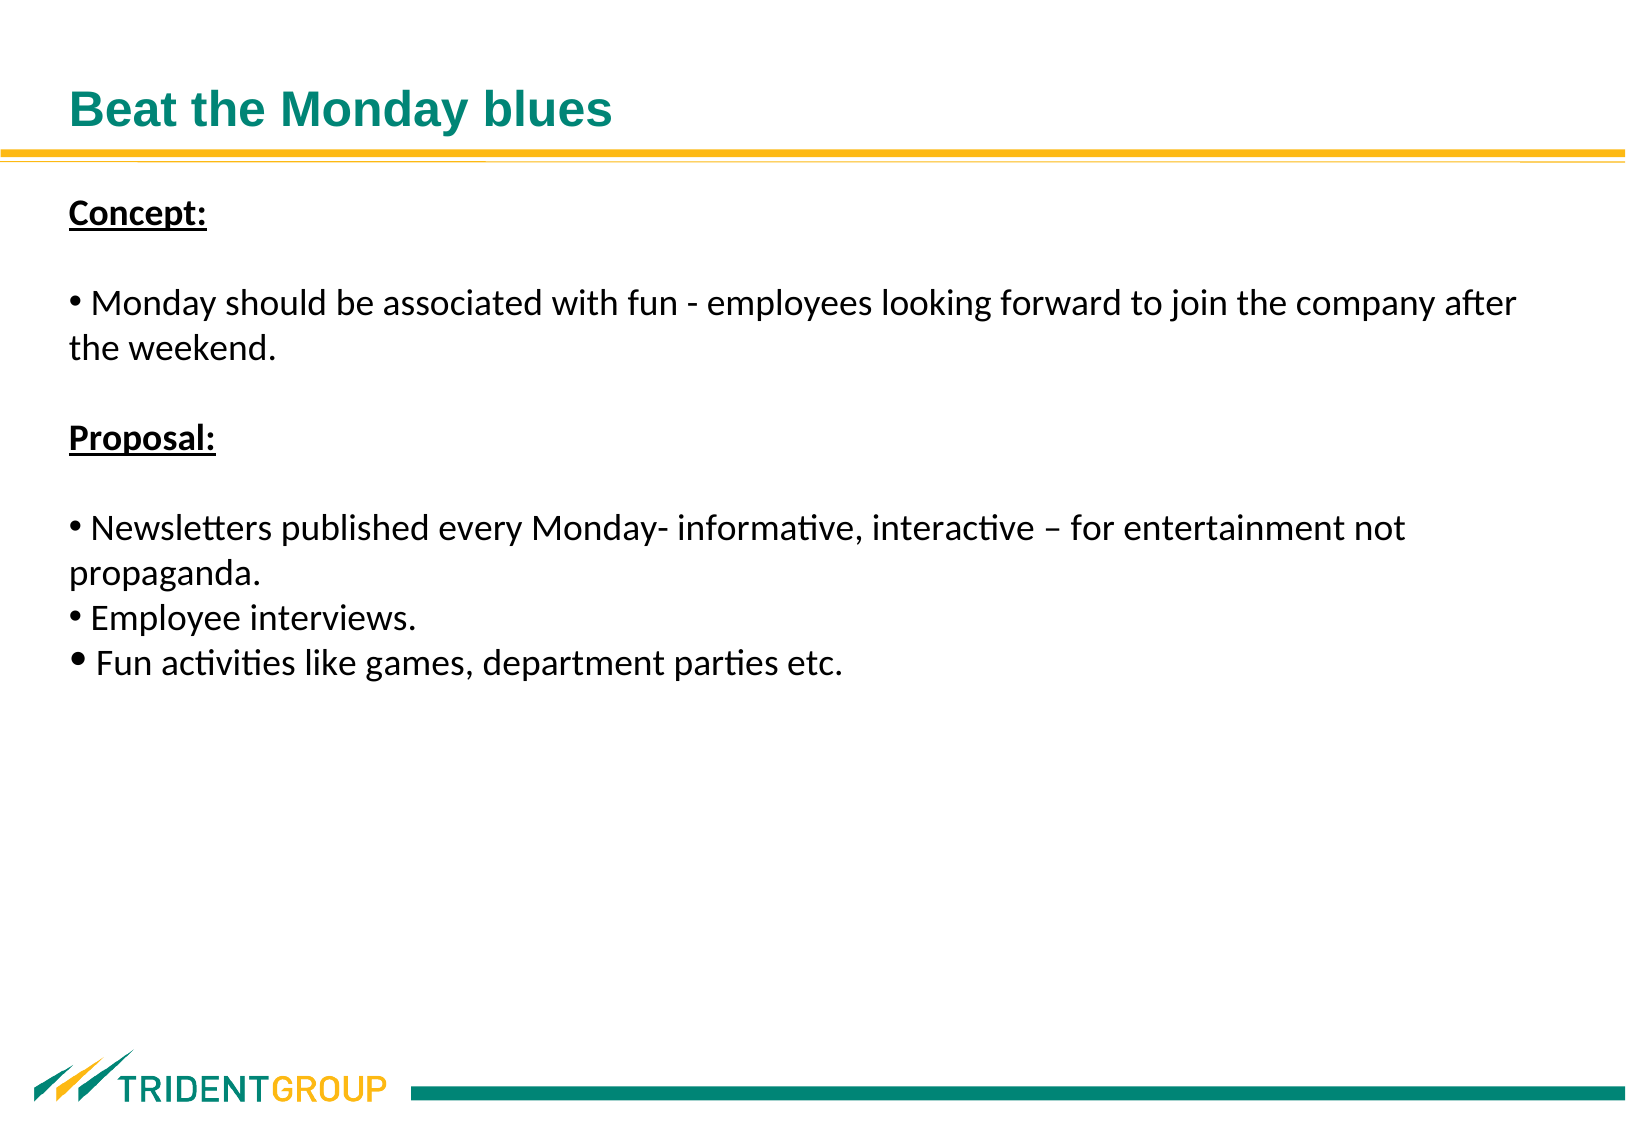

# Beat the Monday blues
Concept:
 Monday should be associated with fun - employees looking forward to join the company after the weekend.
Proposal:
 Newsletters published every Monday- informative, interactive – for entertainment not propaganda.
 Employee interviews.
 Fun activities like games, department parties etc.